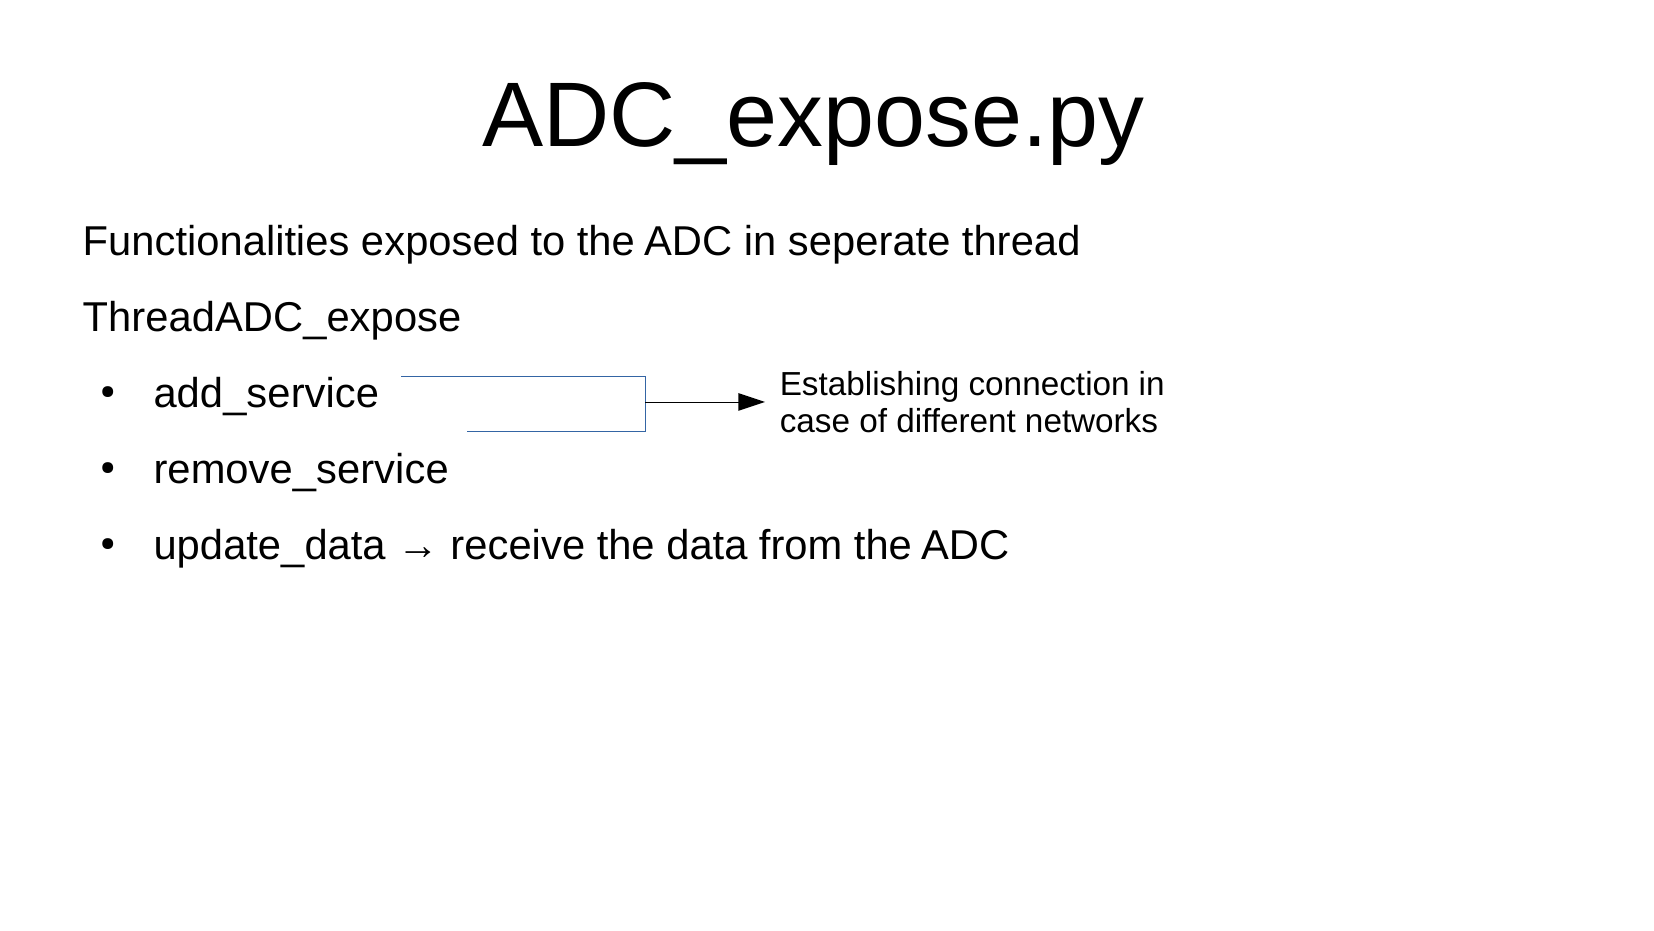

# ADC_expose.py
Functionalities exposed to the ADC in seperate thread
ThreadADC_expose
add_service
remove_service
update_data → receive the data from the ADC
Establishing connection in case of different networks